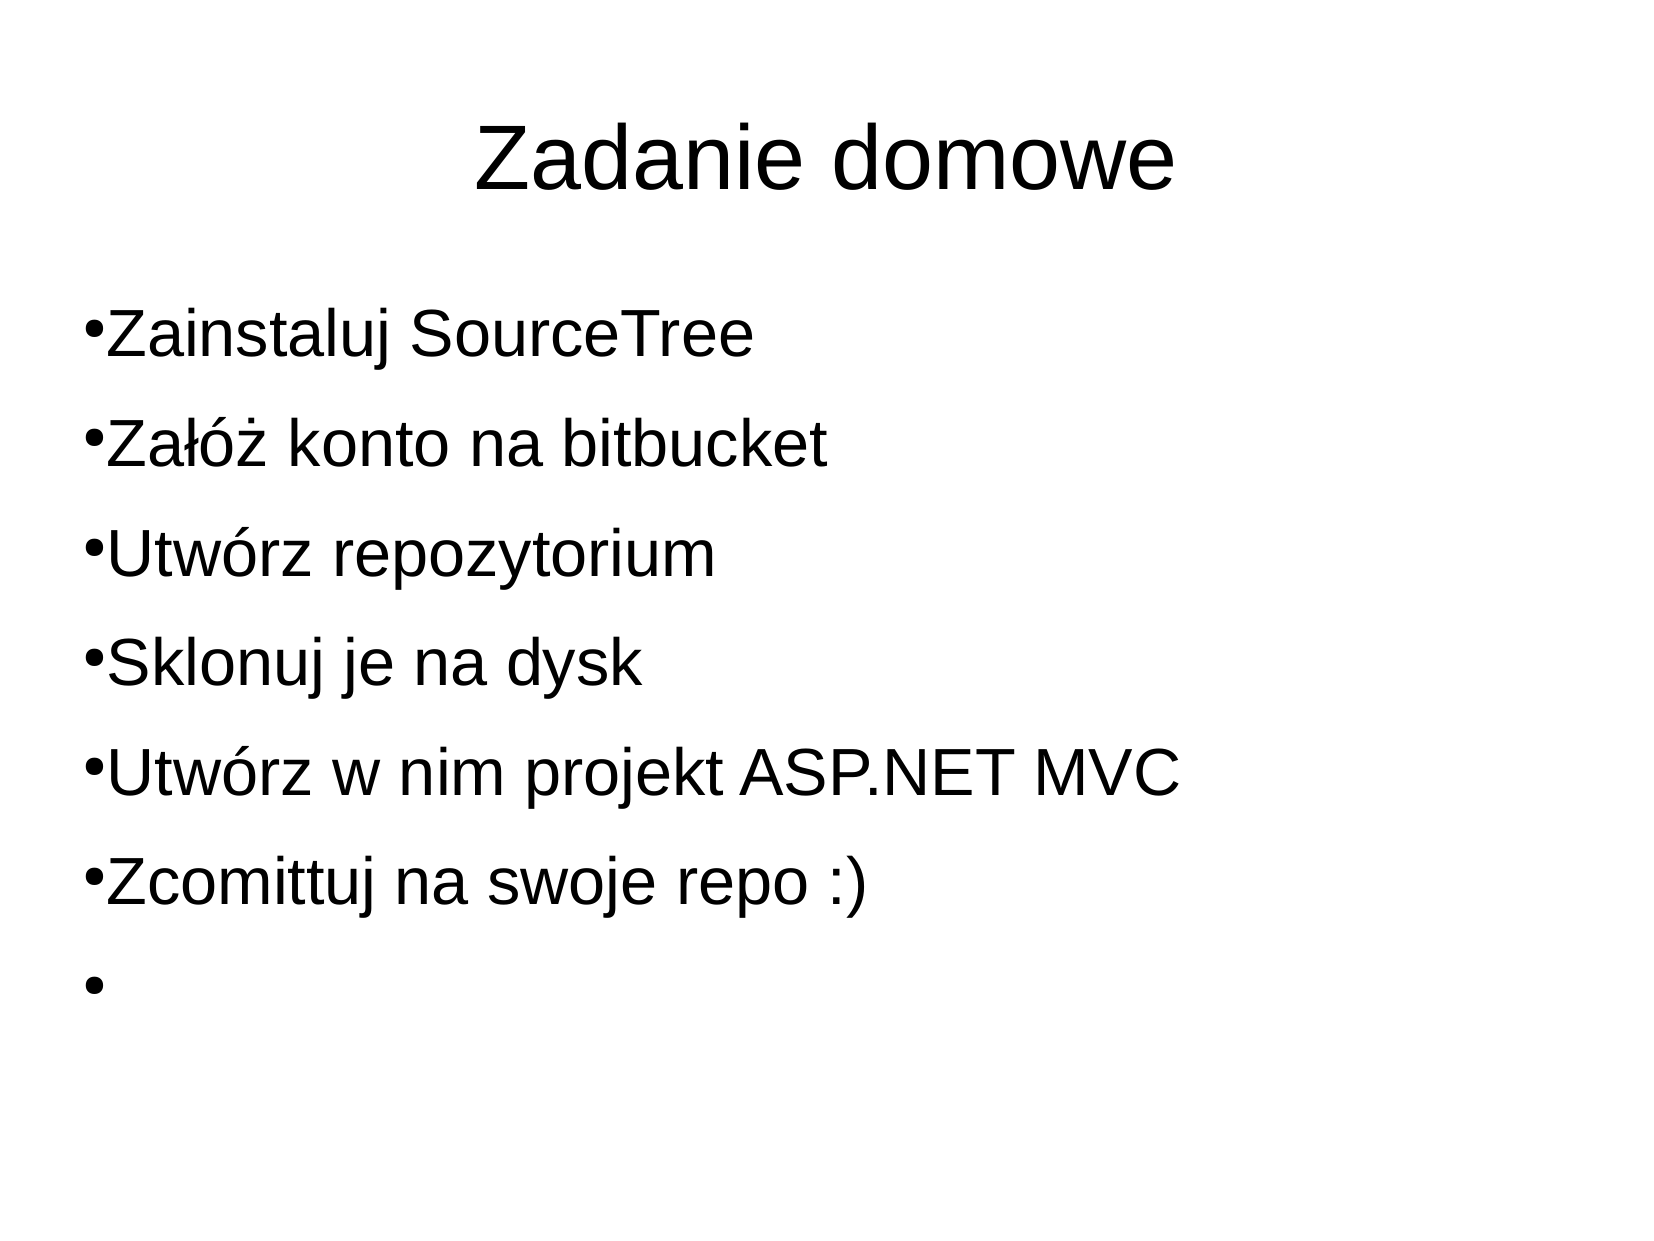

# Zadanie domowe
Zainstaluj SourceTree
Załóż konto na bitbucket
Utwórz repozytorium
Sklonuj je na dysk
Utwórz w nim projekt ASP.NET MVC
Zcomittuj na swoje repo :)